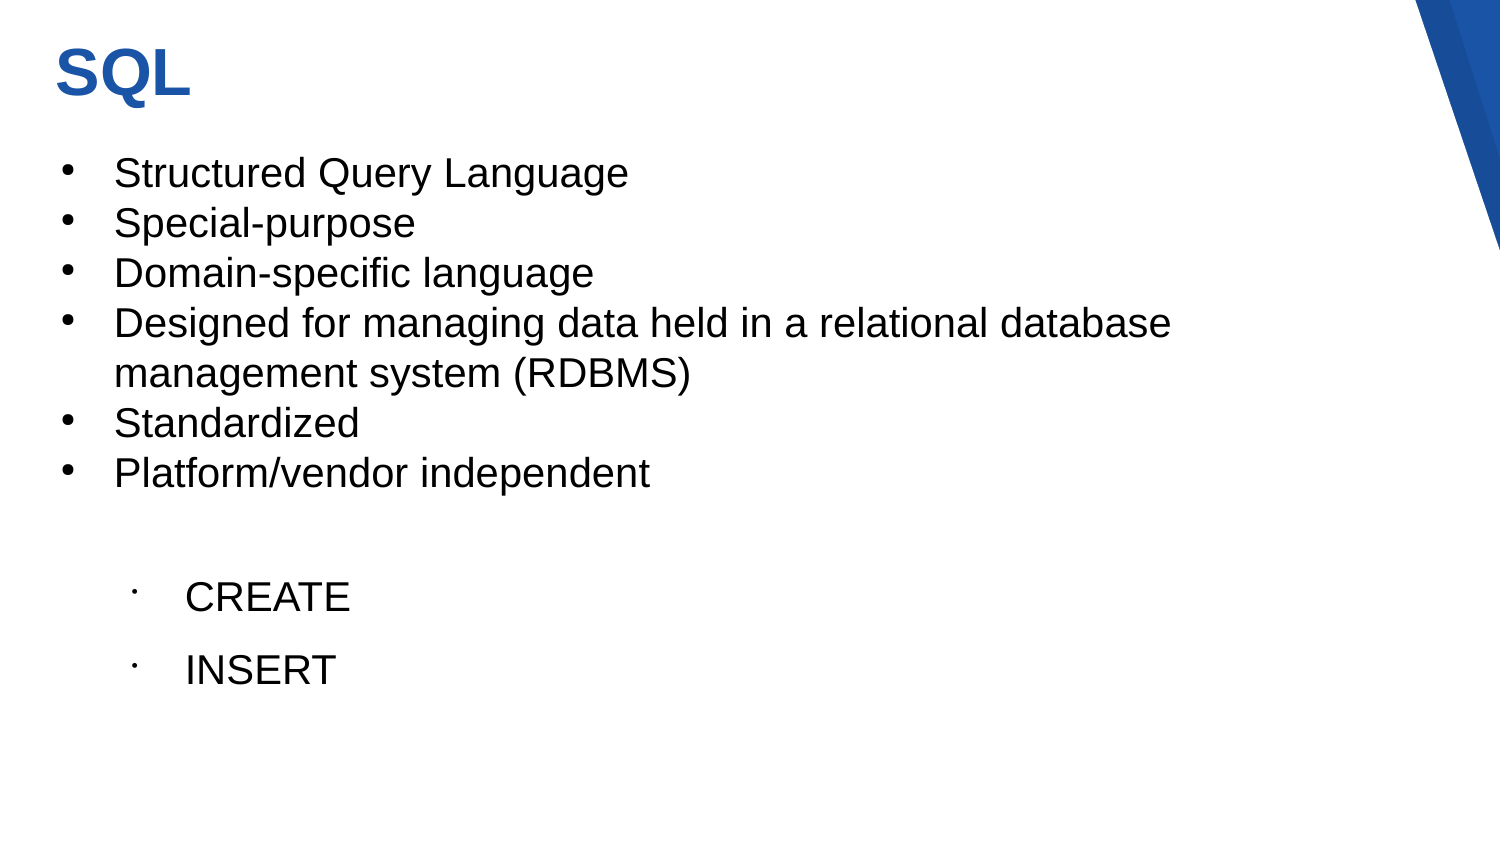

# SQL
Structured Query Language
Special-purpose
Domain-specific language
Designed for managing data held in a relational database management system (RDBMS)
Standardized
Platform/vendor independent
CREATE
INSERT